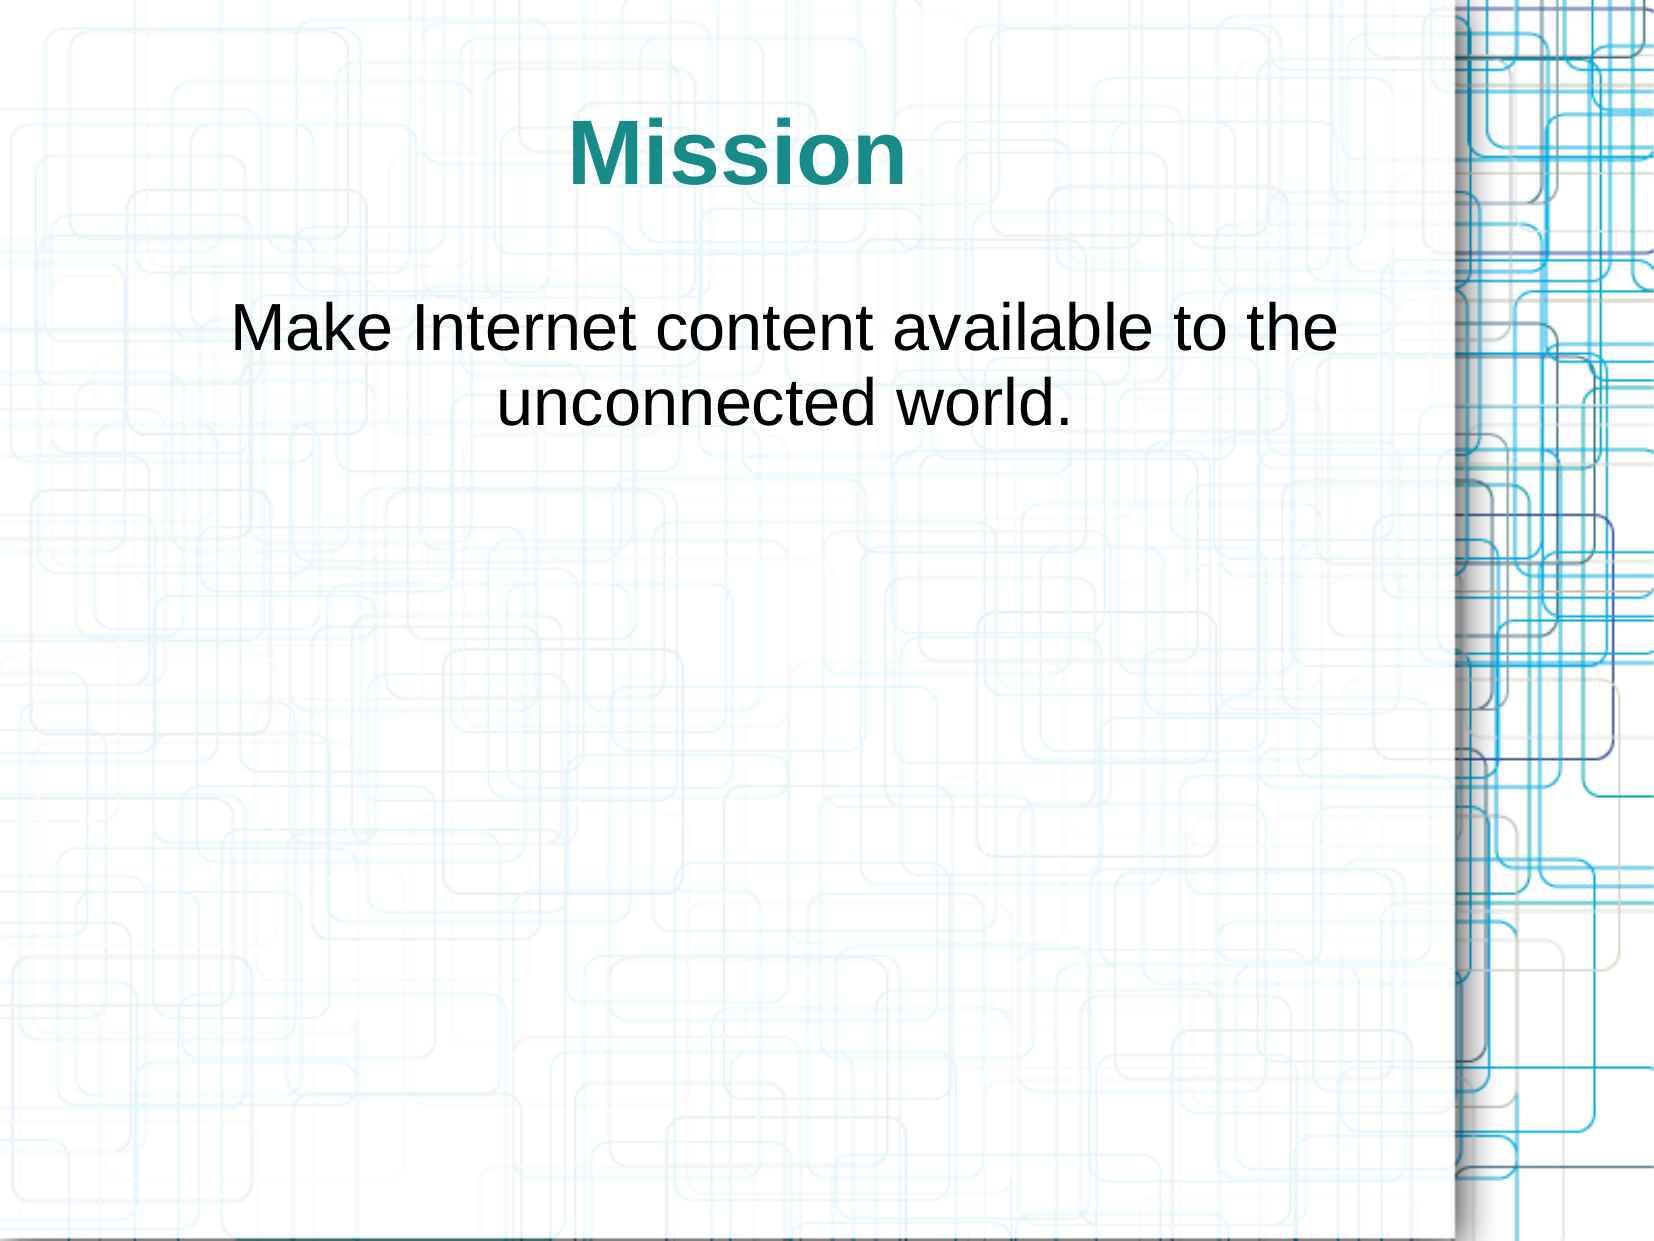

# Mission
Make Internet content available to the unconnected world.